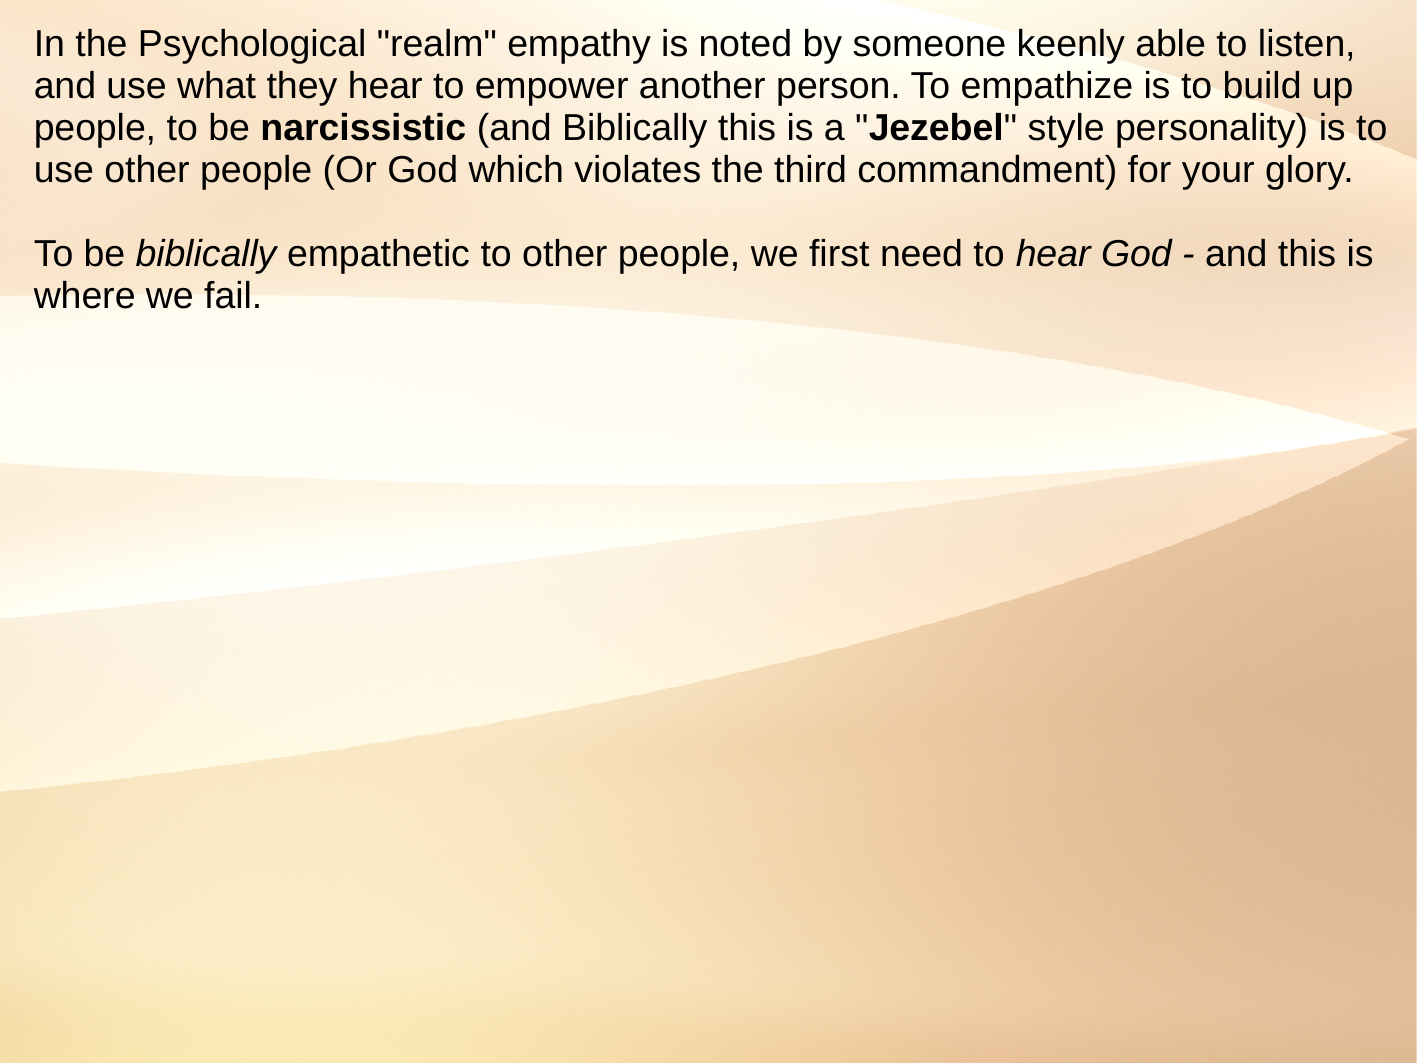

In the Psychological "realm" empathy is noted by someone keenly able to listen, and use what they hear to empower another person. To empathize is to build up people, to be narcissistic (and Biblically this is a "Jezebel" style personality) is to use other people (Or God which violates the third commandment) for your glory.
To be biblically empathetic to other people, we first need to hear God - and this is where we fail.